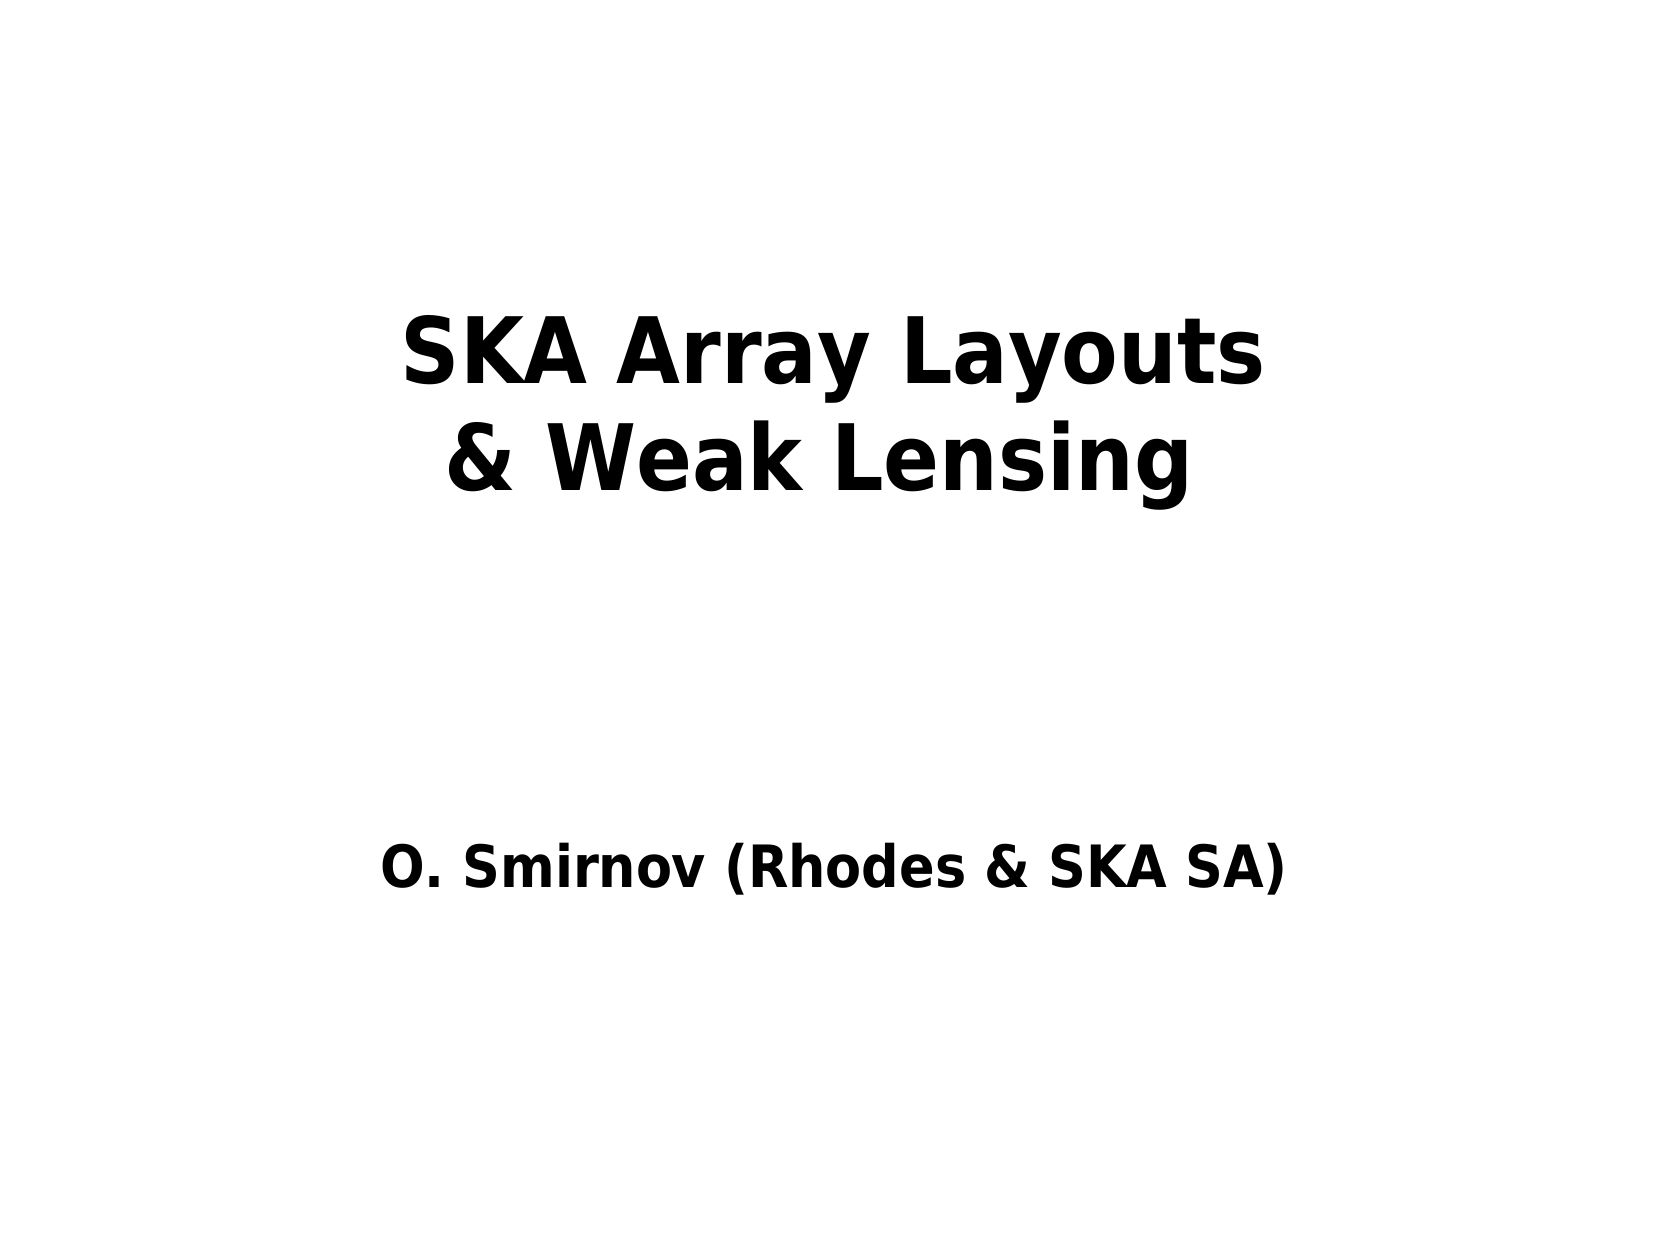

# SKA Array Layouts
& Weak Lensing
O. Smirnov (Rhodes & SKA SA)